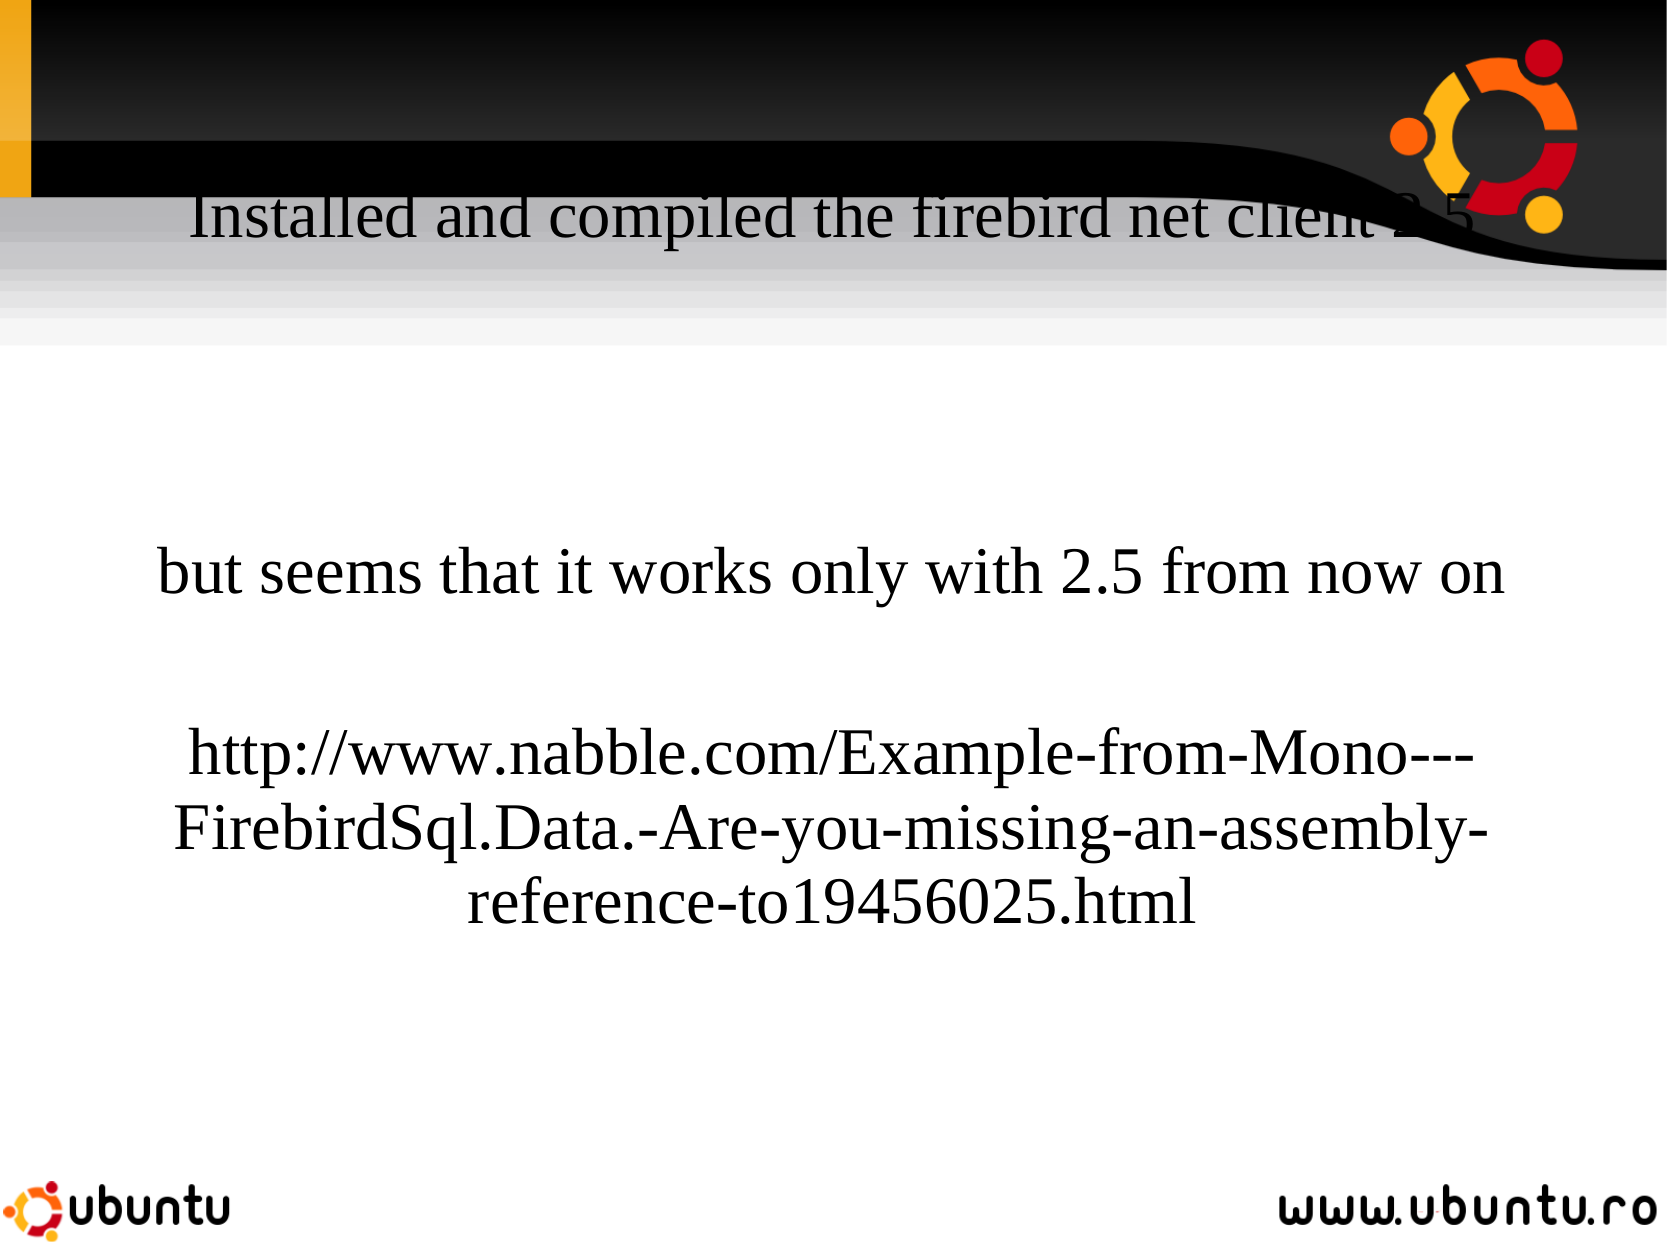

# Installed and compiled the firebird net client 2.5
but seems that it works only with 2.5 from now on
http://www.nabble.com/Example-from-Mono---FirebirdSql.Data.-Are-you-missing-an-assembly-reference-to19456025.html